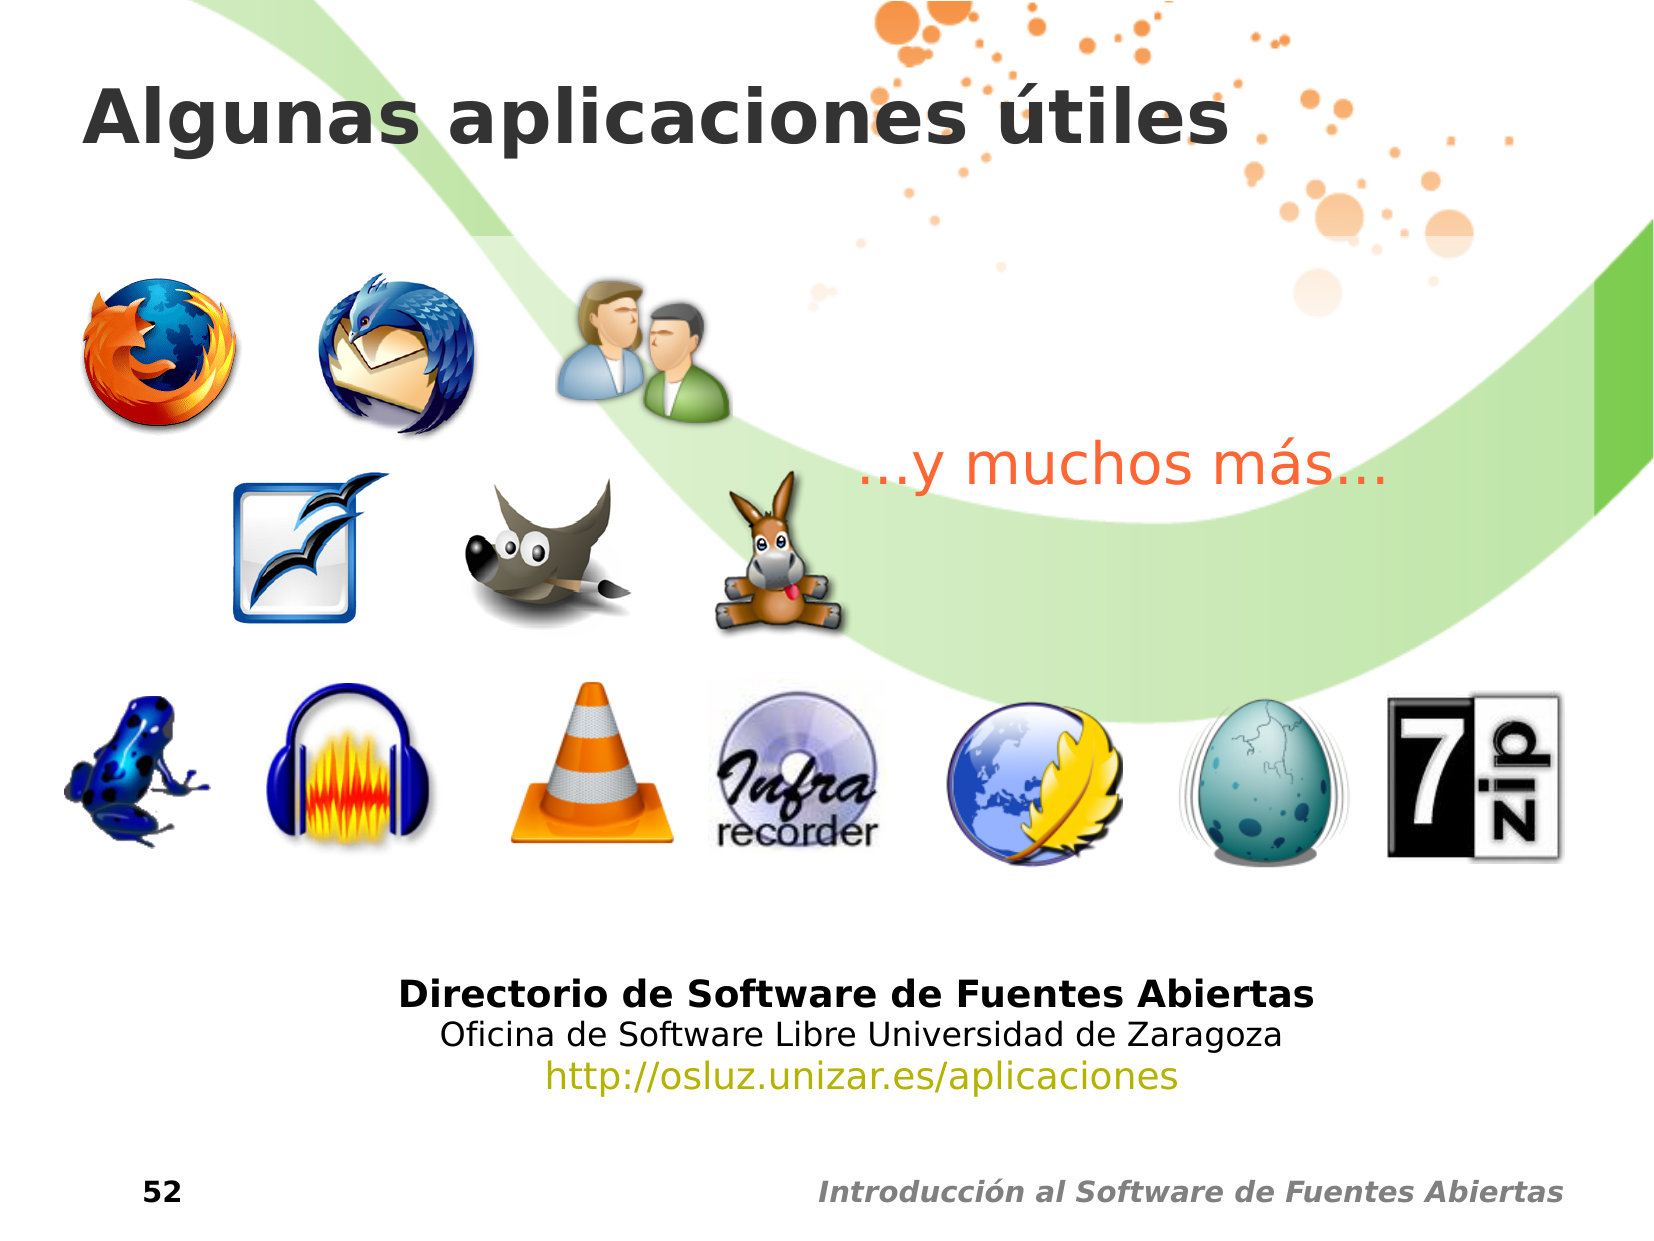

# Algunas aplicaciones útiles
 ...y muchos más...
Directorio de Software de Fuentes Abiertas
Oficina de Software Libre Universidad de Zaragoza
http://osluz.unizar.es/aplicaciones